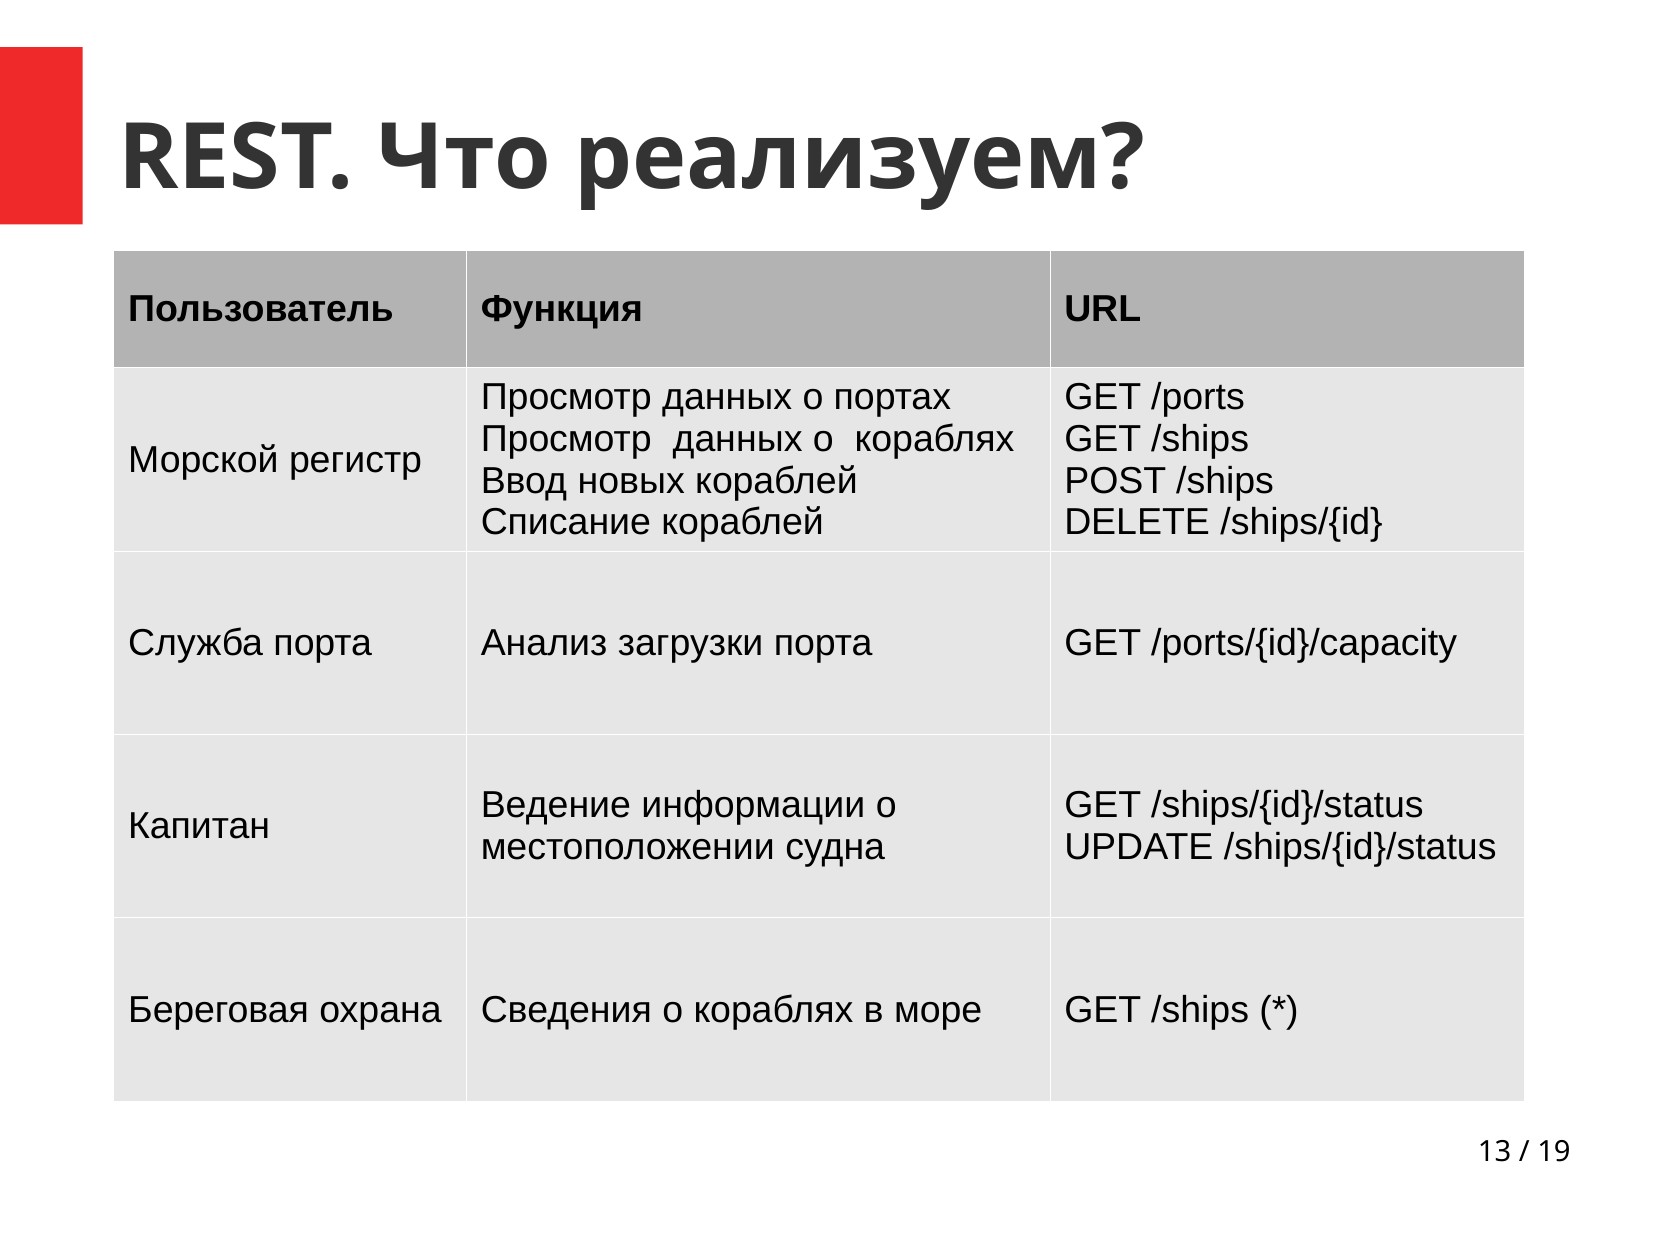

# REST. Что реализуем?
| Пользователь | Функция | URL |
| --- | --- | --- |
| Морской регистр | Просмотр данных о портах Просмотр данных о кораблях Ввод новых кораблей Списание кораблей | GET /ports GET /ships POST /ships DELETE /ships/{id} |
| Служба порта | Анализ загрузки порта | GET /ports/{id}/capacity |
| Капитан | Ведение информации о местоположении судна | GET /ships/{id}/status UPDATE /ships/{id}/status |
| Береговая охрана | Сведения о кораблях в море | GET /ships (\*) |
13